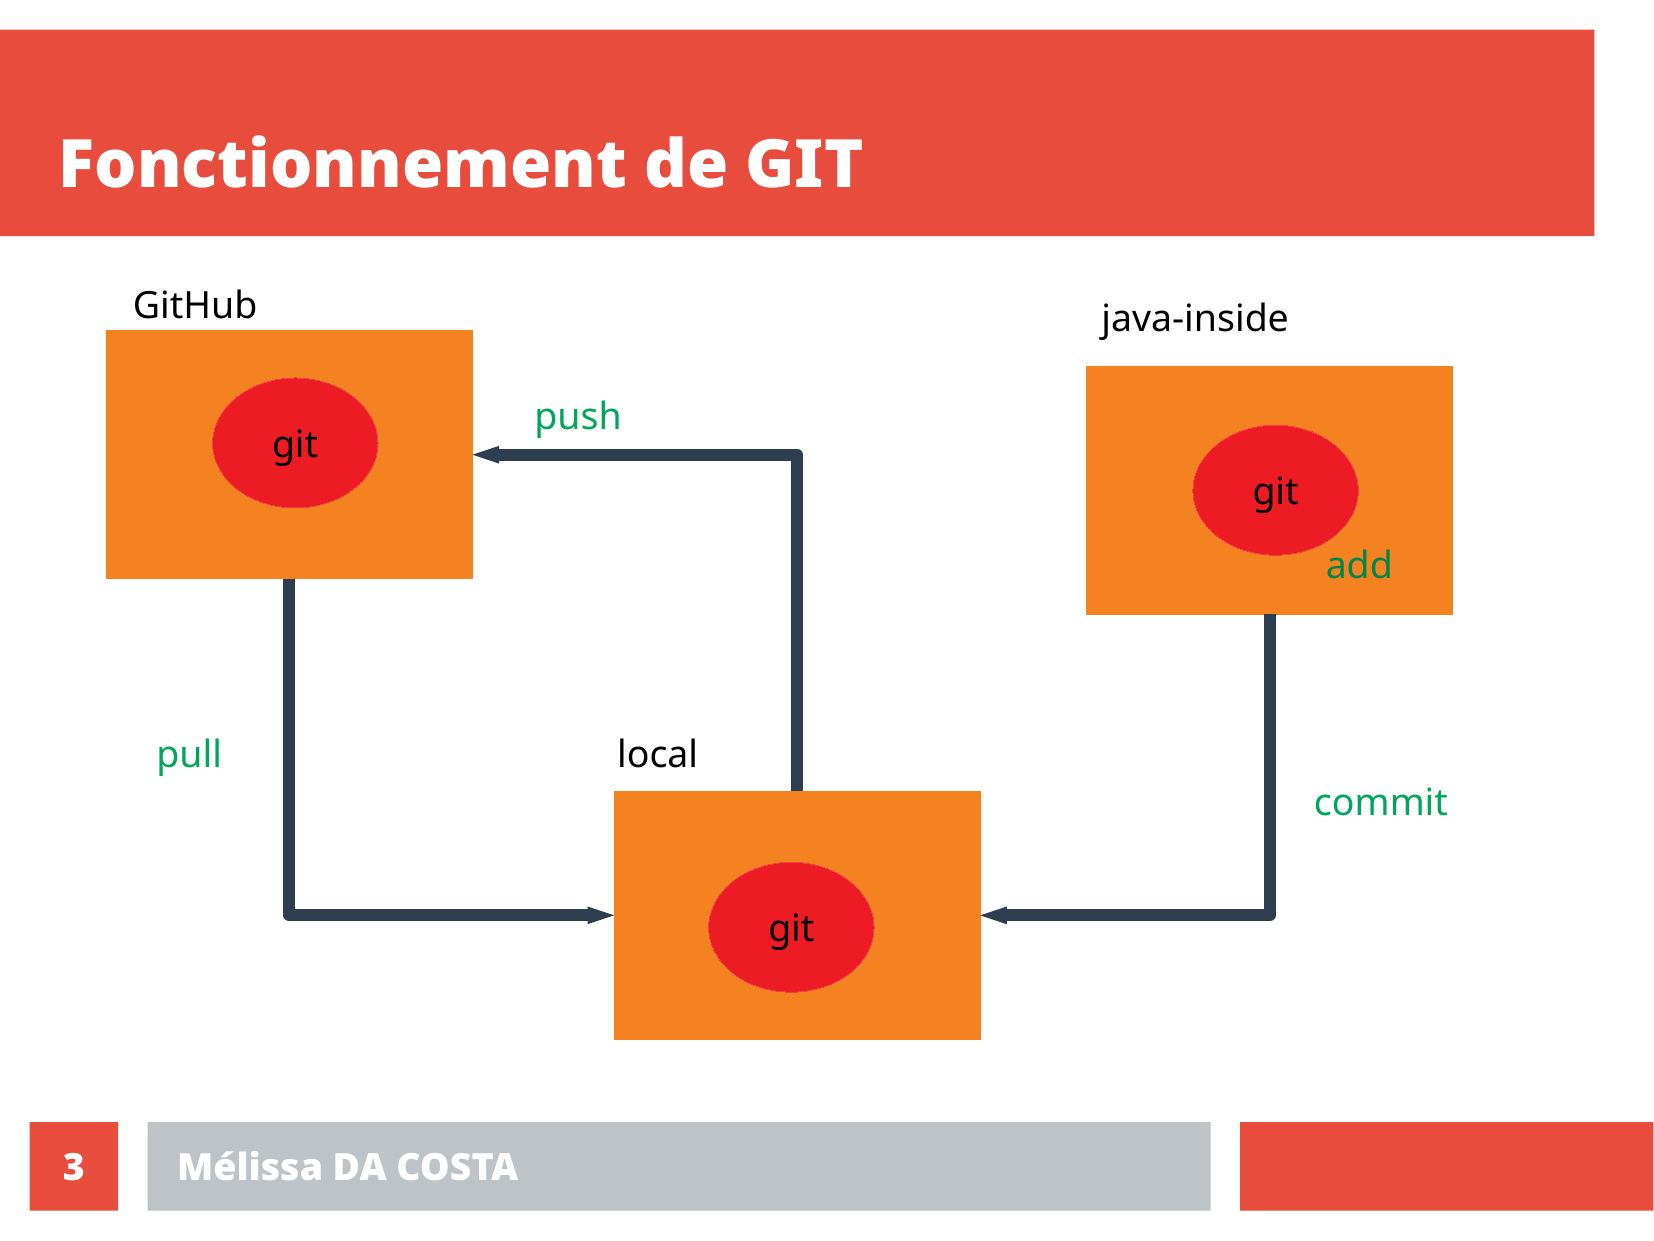

# Fonctionnement de GIT
GitHub
java-inside
git
push
git
add
pull
local
commit
git
3
Mélissa DA COSTA